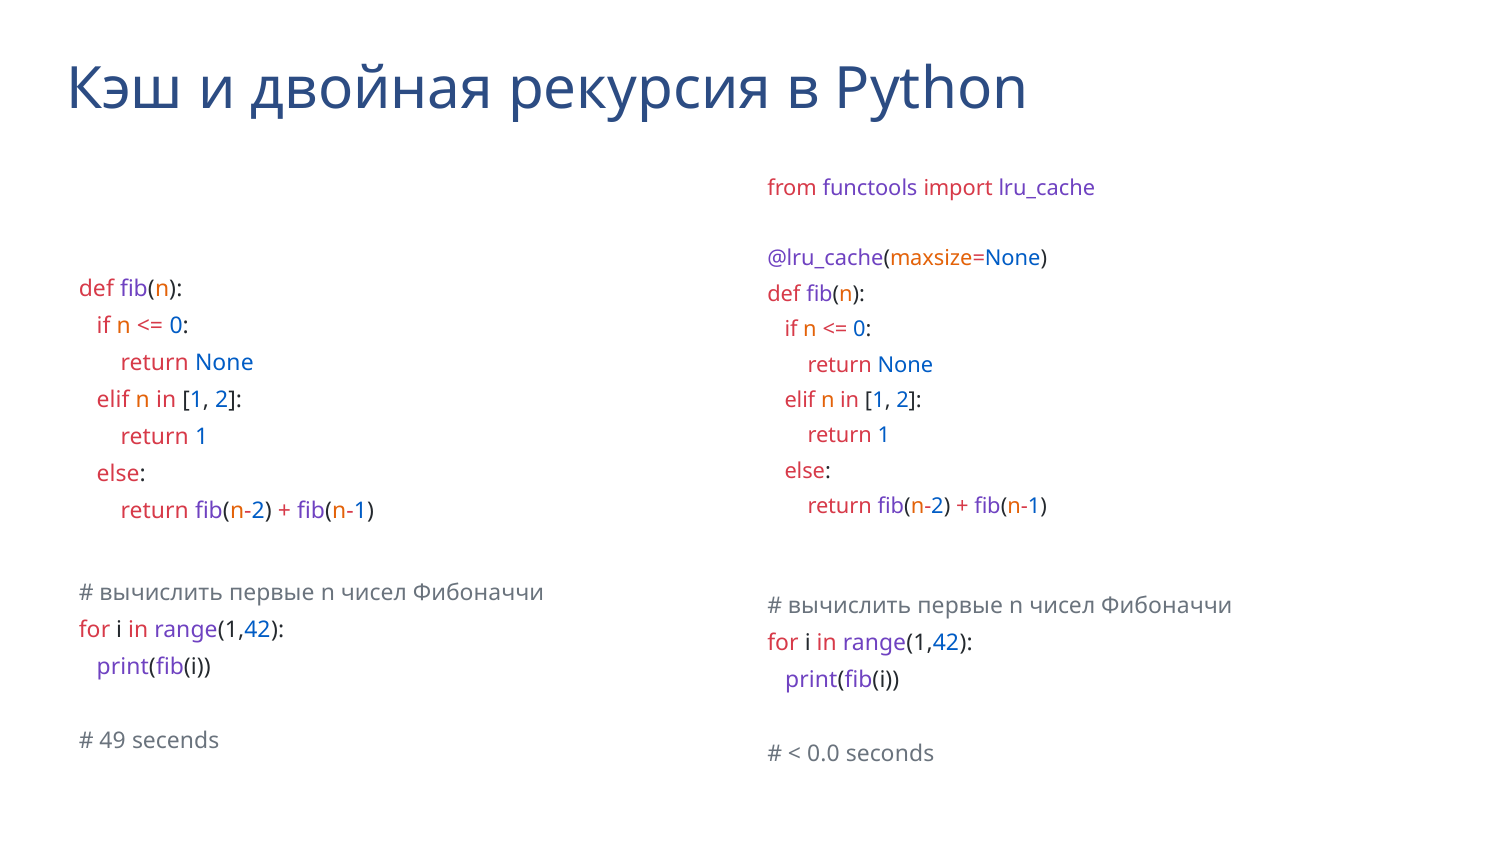

# Кэш и двойная рекурсия в Python
from functools import lru_cache
@lru_cache(maxsize=None)
def fib(n):
 if n <= 0:
 return None
 elif n in [1, 2]:
 return 1
 else:
 return fib(n-2) + fib(n-1)
def fib(n):
 if n <= 0:
 return None
 elif n in [1, 2]:
 return 1
 else:
 return fib(n-2) + fib(n-1)
# вычислить первые n чисел Фибоначчи
for i in range(1,42):
 print(fib(i))
# 49 secends
# вычислить первые n чисел Фибоначчи
for i in range(1,42):
 print(fib(i))
# < 0.0 seconds